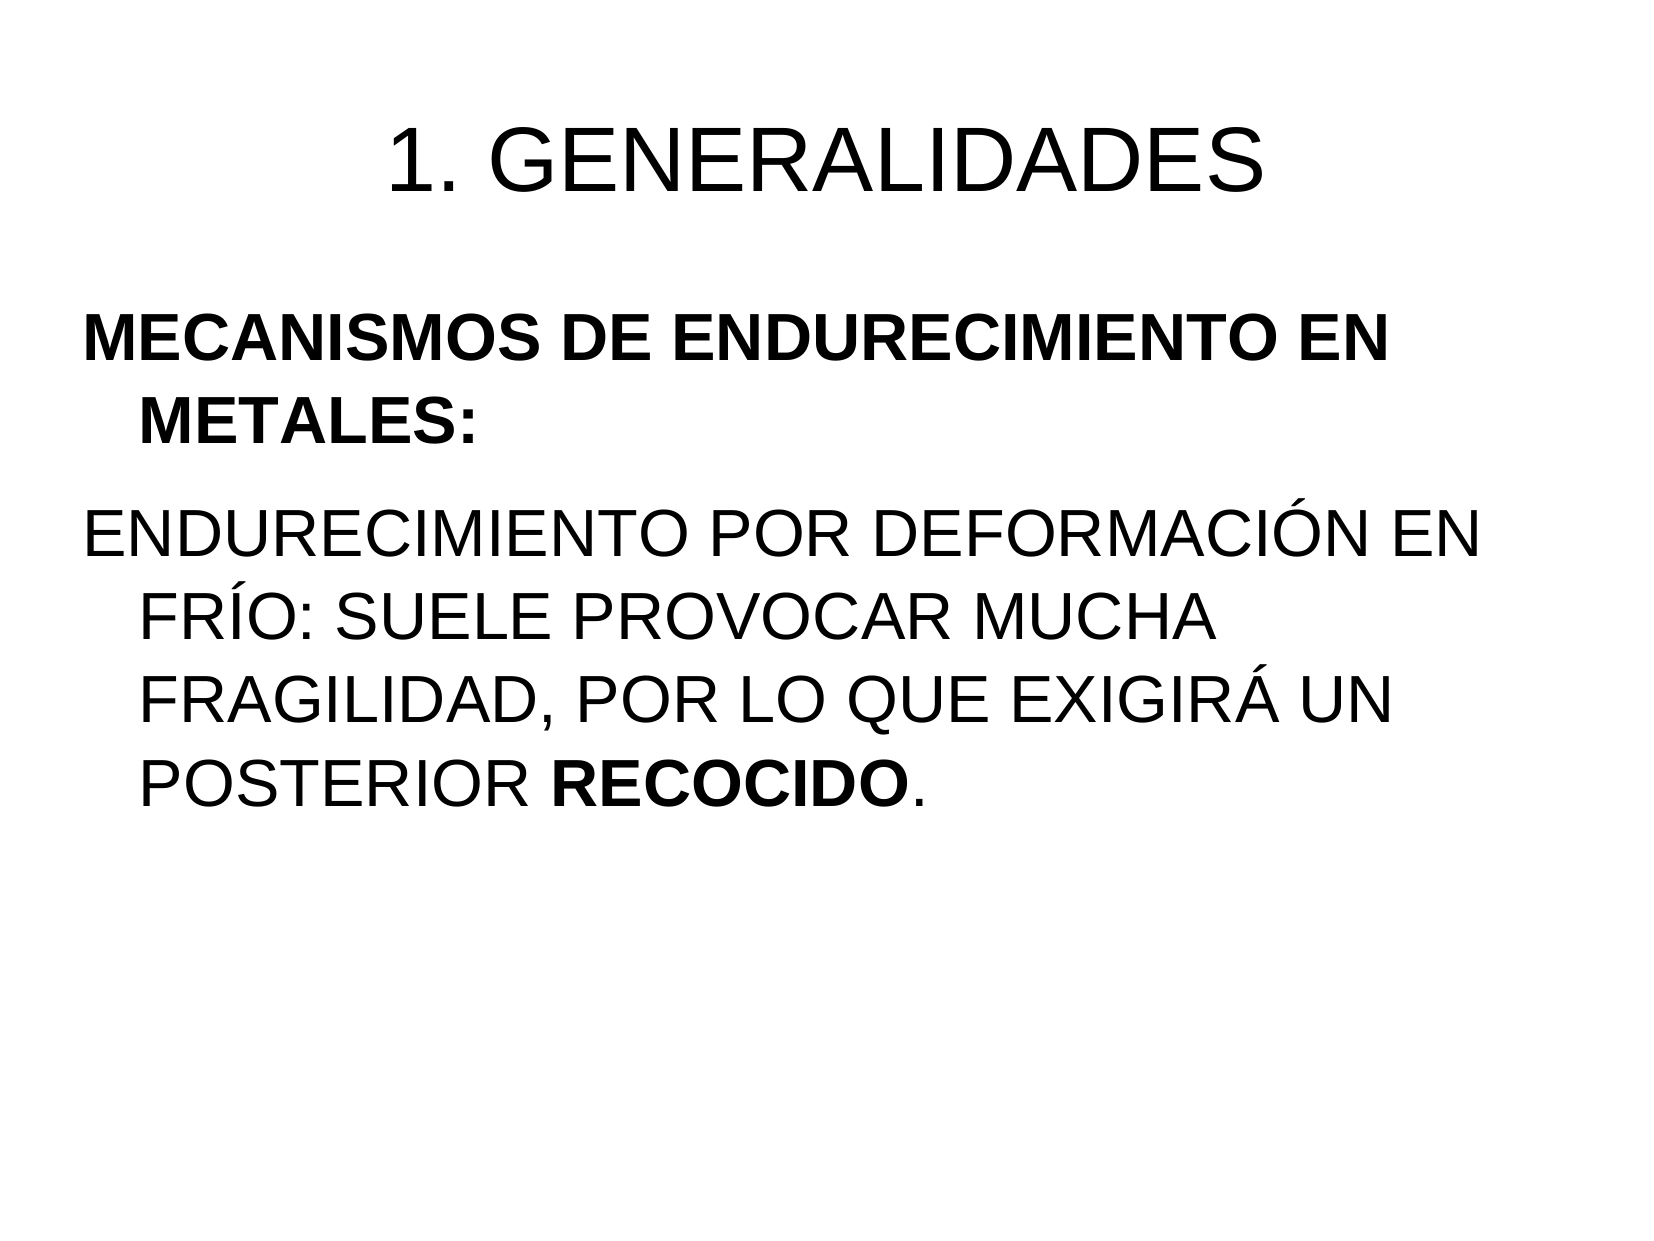

# 1. GENERALIDADES
MECANISMOS DE ENDURECIMIENTO EN METALES:
ENDURECIMIENTO POR DEFORMACIÓN EN FRÍO: SUELE PROVOCAR MUCHA FRAGILIDAD, POR LO QUE EXIGIRÁ UN POSTERIOR RECOCIDO.